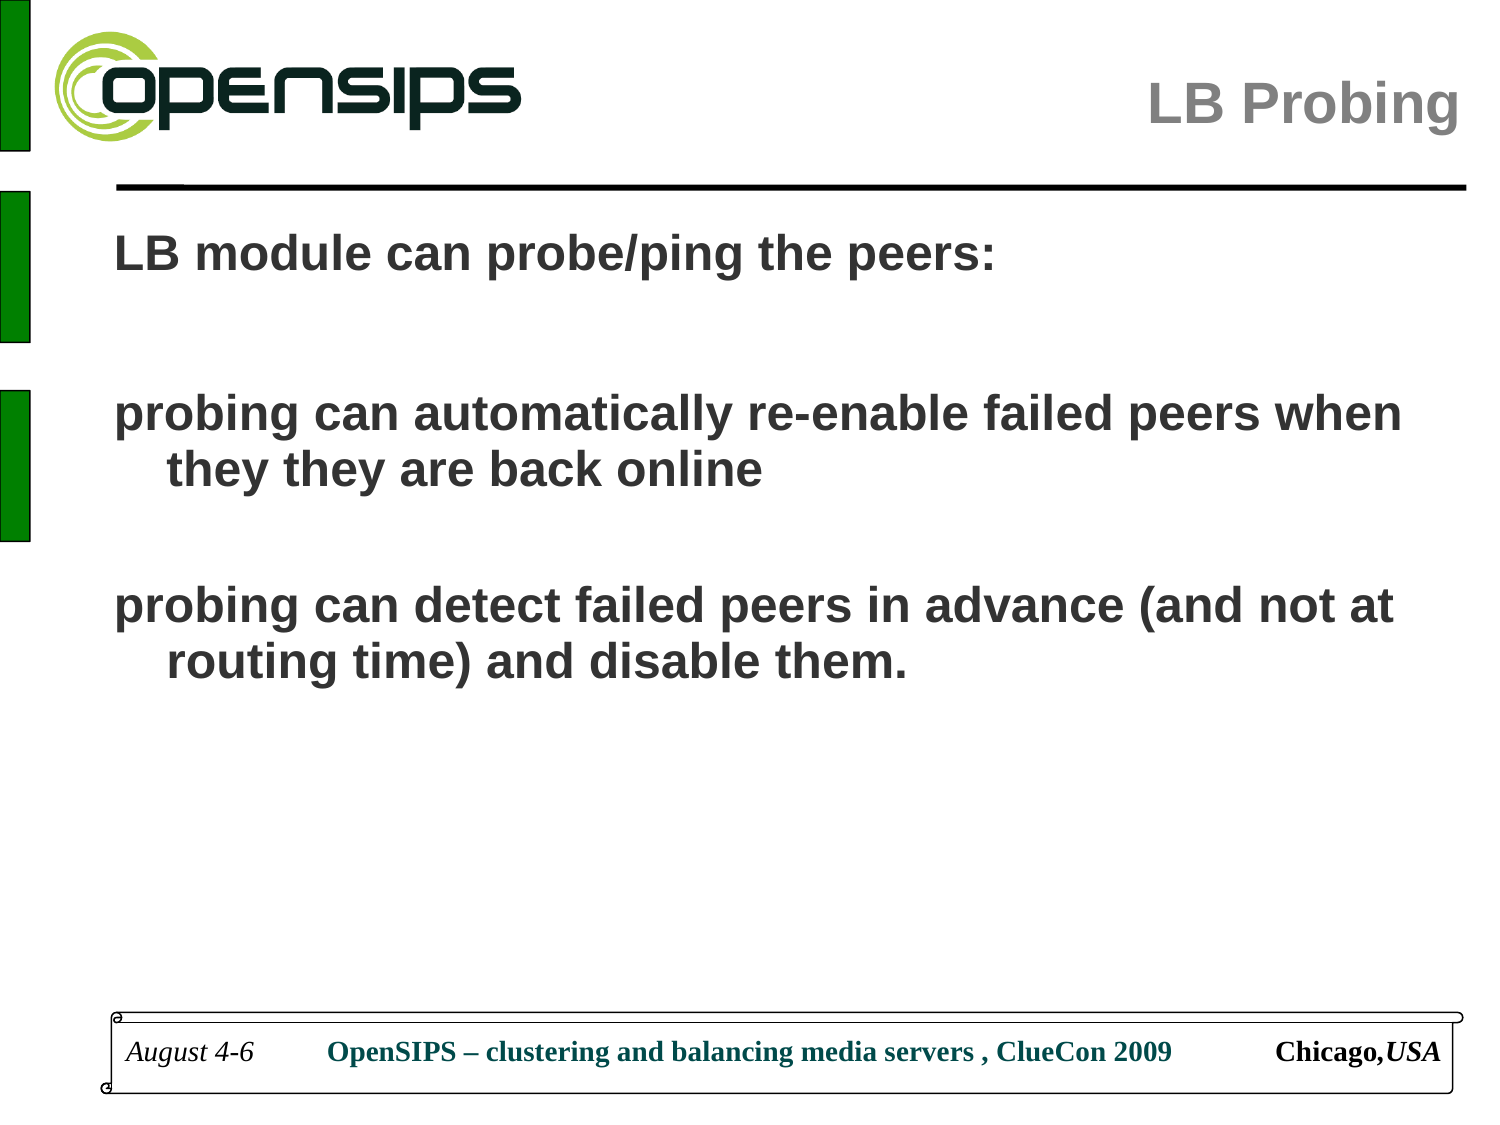

LB Probing
# LB module can probe/ping the peers:
probing can automatically re-enable failed peers when they they are back online
probing can detect failed peers in advance (and not at routing time) and disable them.